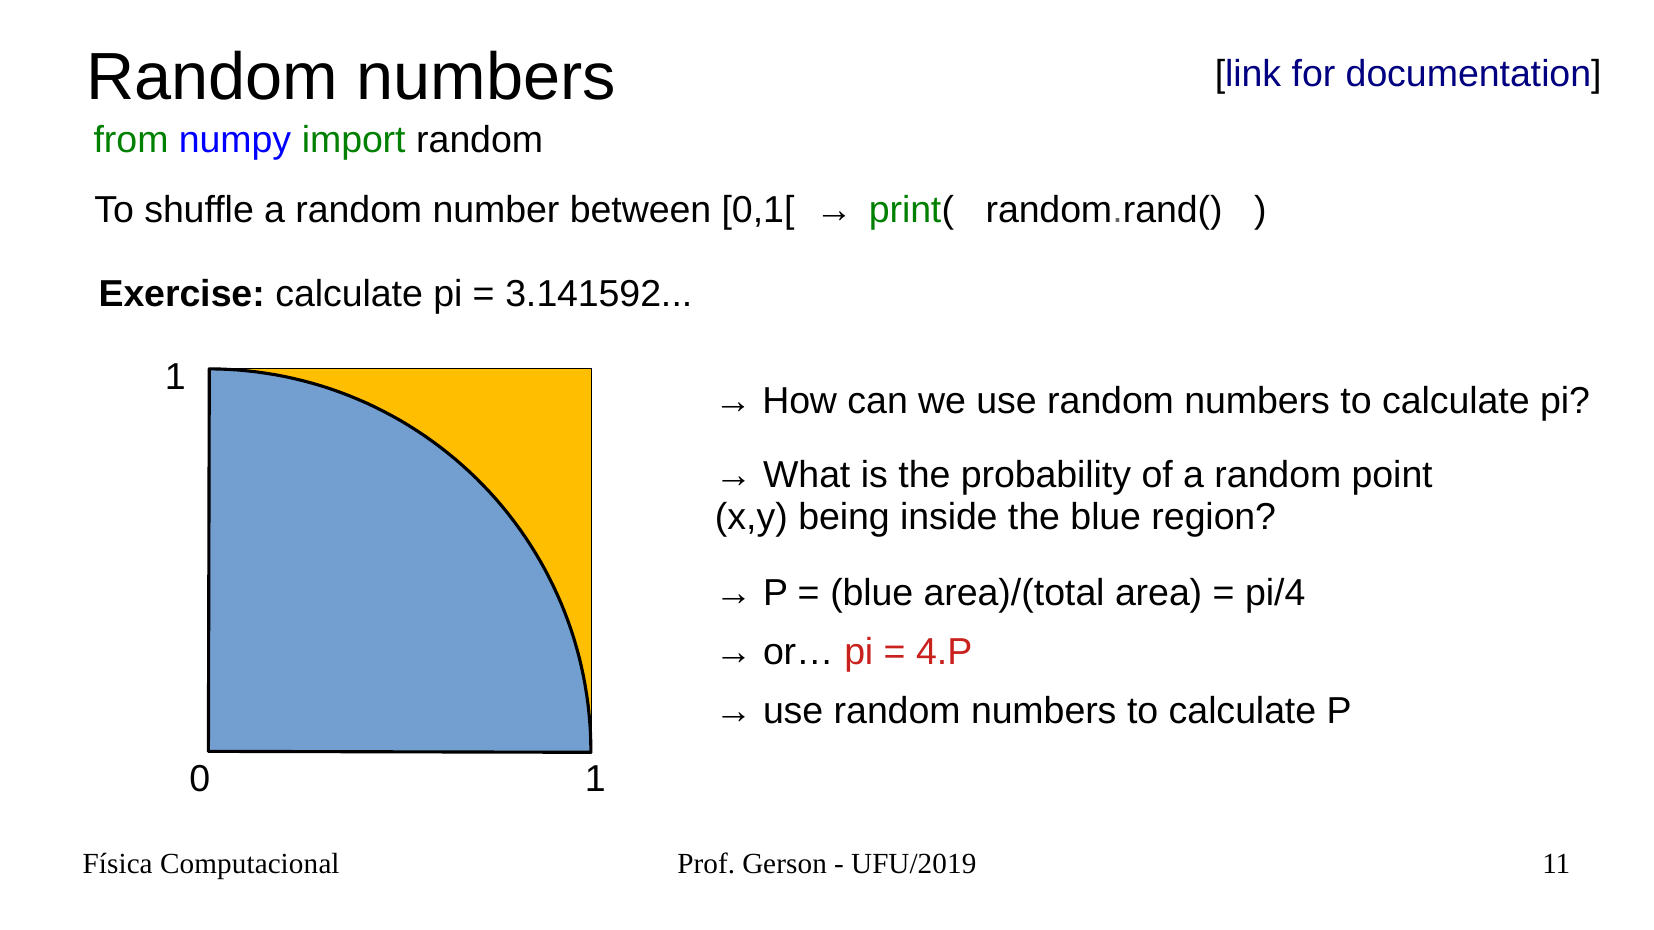

Random numbers
[link for documentation]
from numpy import random
To shuffle a random number between [0,1[ →
print( random.rand() )
Exercise: calculate pi = 3.141592...
1
0
1
→ How can we use random numbers to calculate pi?
→ What is the probability of a random point (x,y) being inside the blue region?
→ P = (blue area)/(total area) = pi/4
→ or… pi = 4.P
→ use random numbers to calculate P
Física Computacional
Prof. Gerson - UFU/2019
11